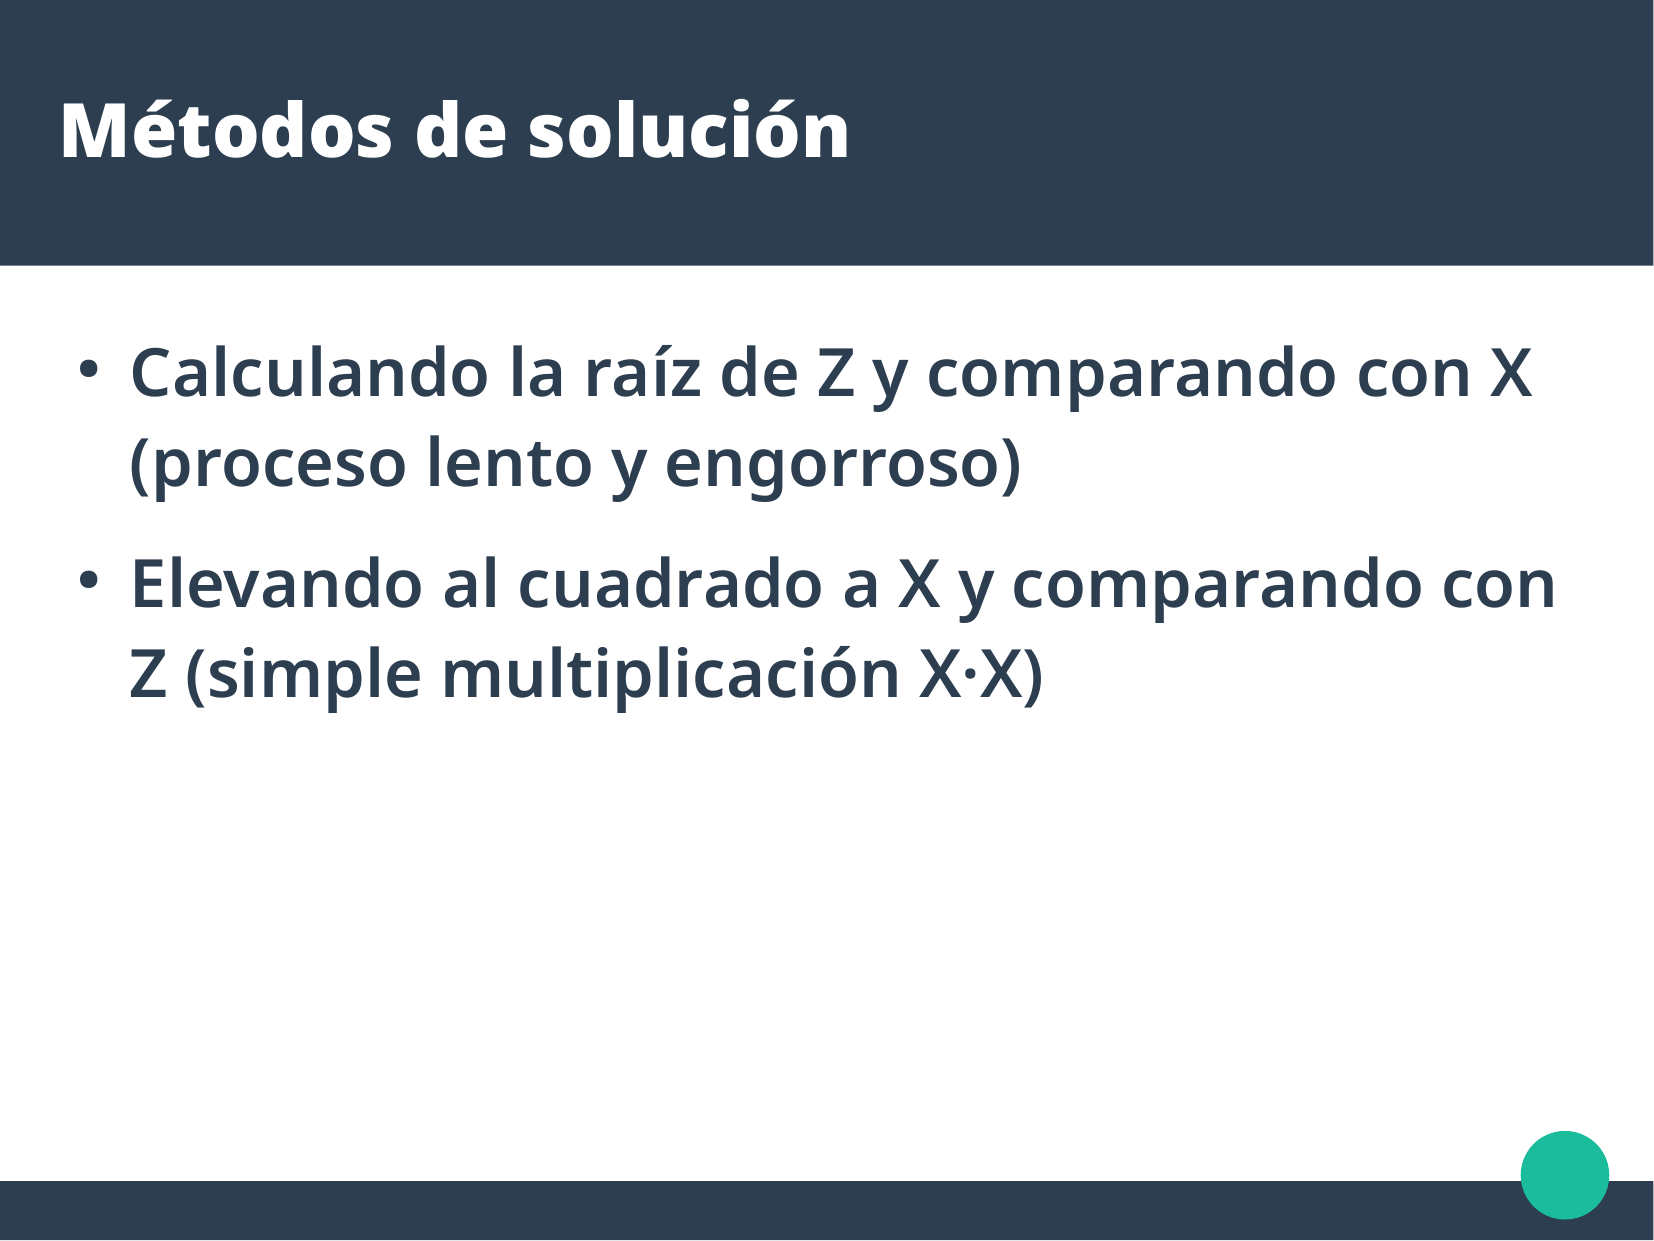

# Métodos de solución
Calculando la raíz de Z y comparando con X (proceso lento y engorroso)
Elevando al cuadrado a X y comparando con Z (simple multiplicación X·X)